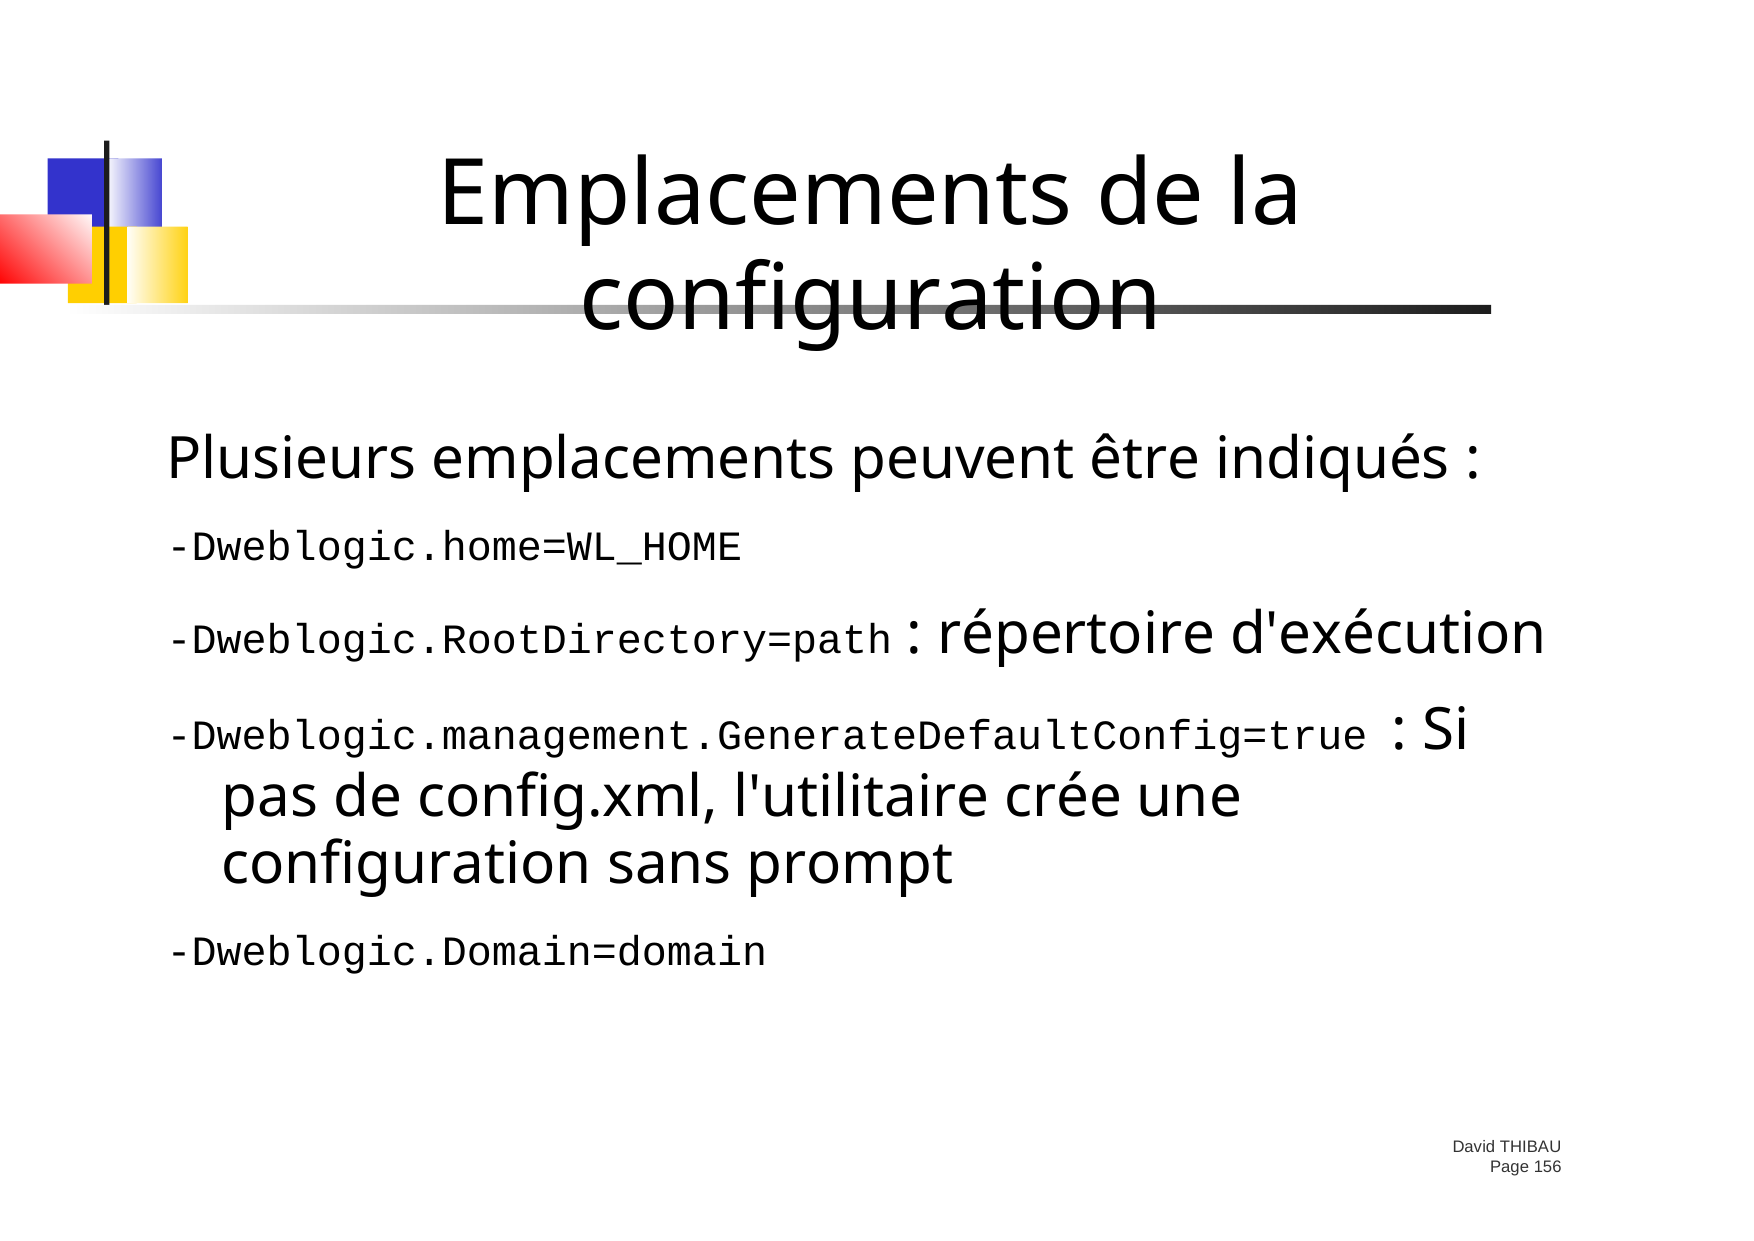

# Emplacements de la configuration
Plusieurs emplacements peuvent être indiqués :
-Dweblogic.home=WL_HOME
-Dweblogic.RootDirectory=path : répertoire d'exécution
-Dweblogic.management.GenerateDefaultConfig=true : Si pas de config.xml, l'utilitaire crée une configuration sans prompt
-Dweblogic.Domain=domain